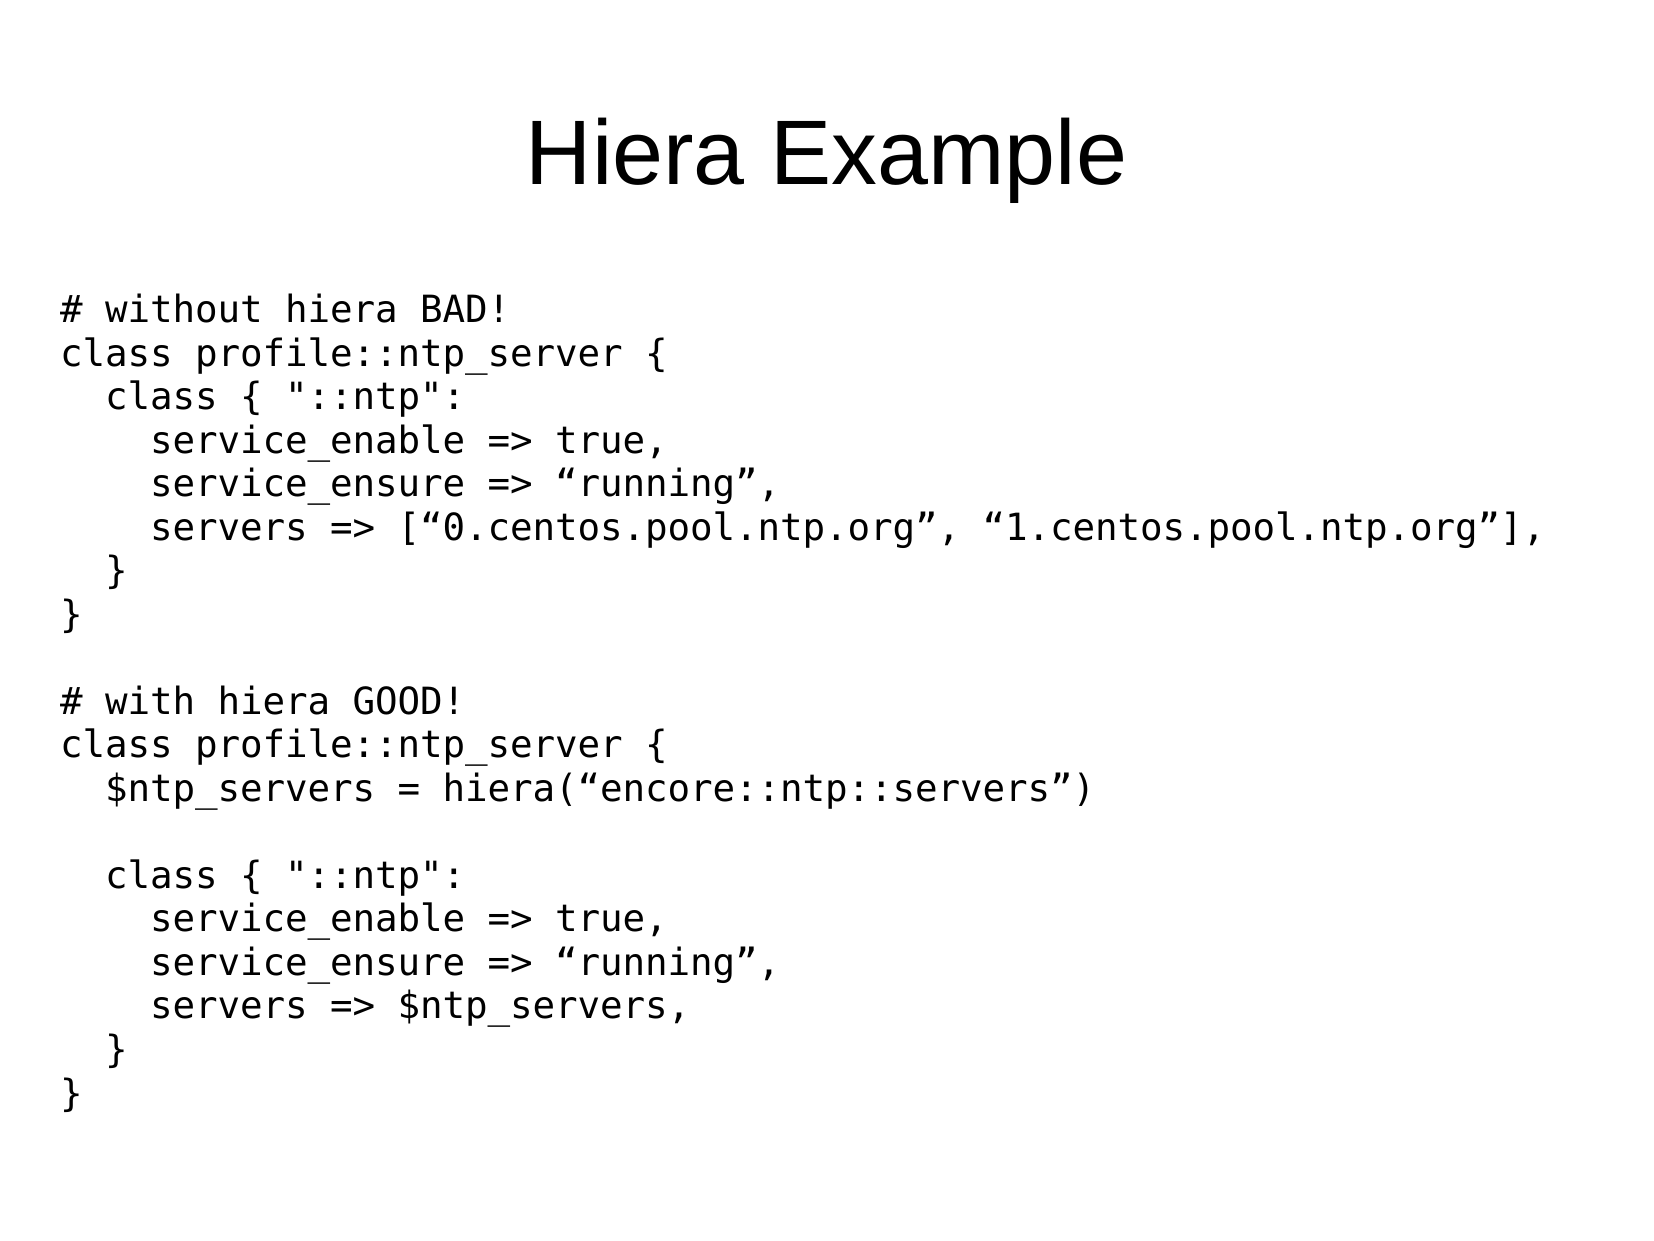

# Hiera Example
# without hiera BAD!
class profile::ntp_server {
 class { "::ntp":
 service_enable => true,
 service_ensure => “running”,
 servers => [“0.centos.pool.ntp.org”, “1.centos.pool.ntp.org”],
 }
}
# with hiera GOOD!
class profile::ntp_server {
 $ntp_servers = hiera(“encore::ntp::servers”)
 class { "::ntp":
 service_enable => true,
 service_ensure => “running”,
 servers => $ntp_servers,
 }
}